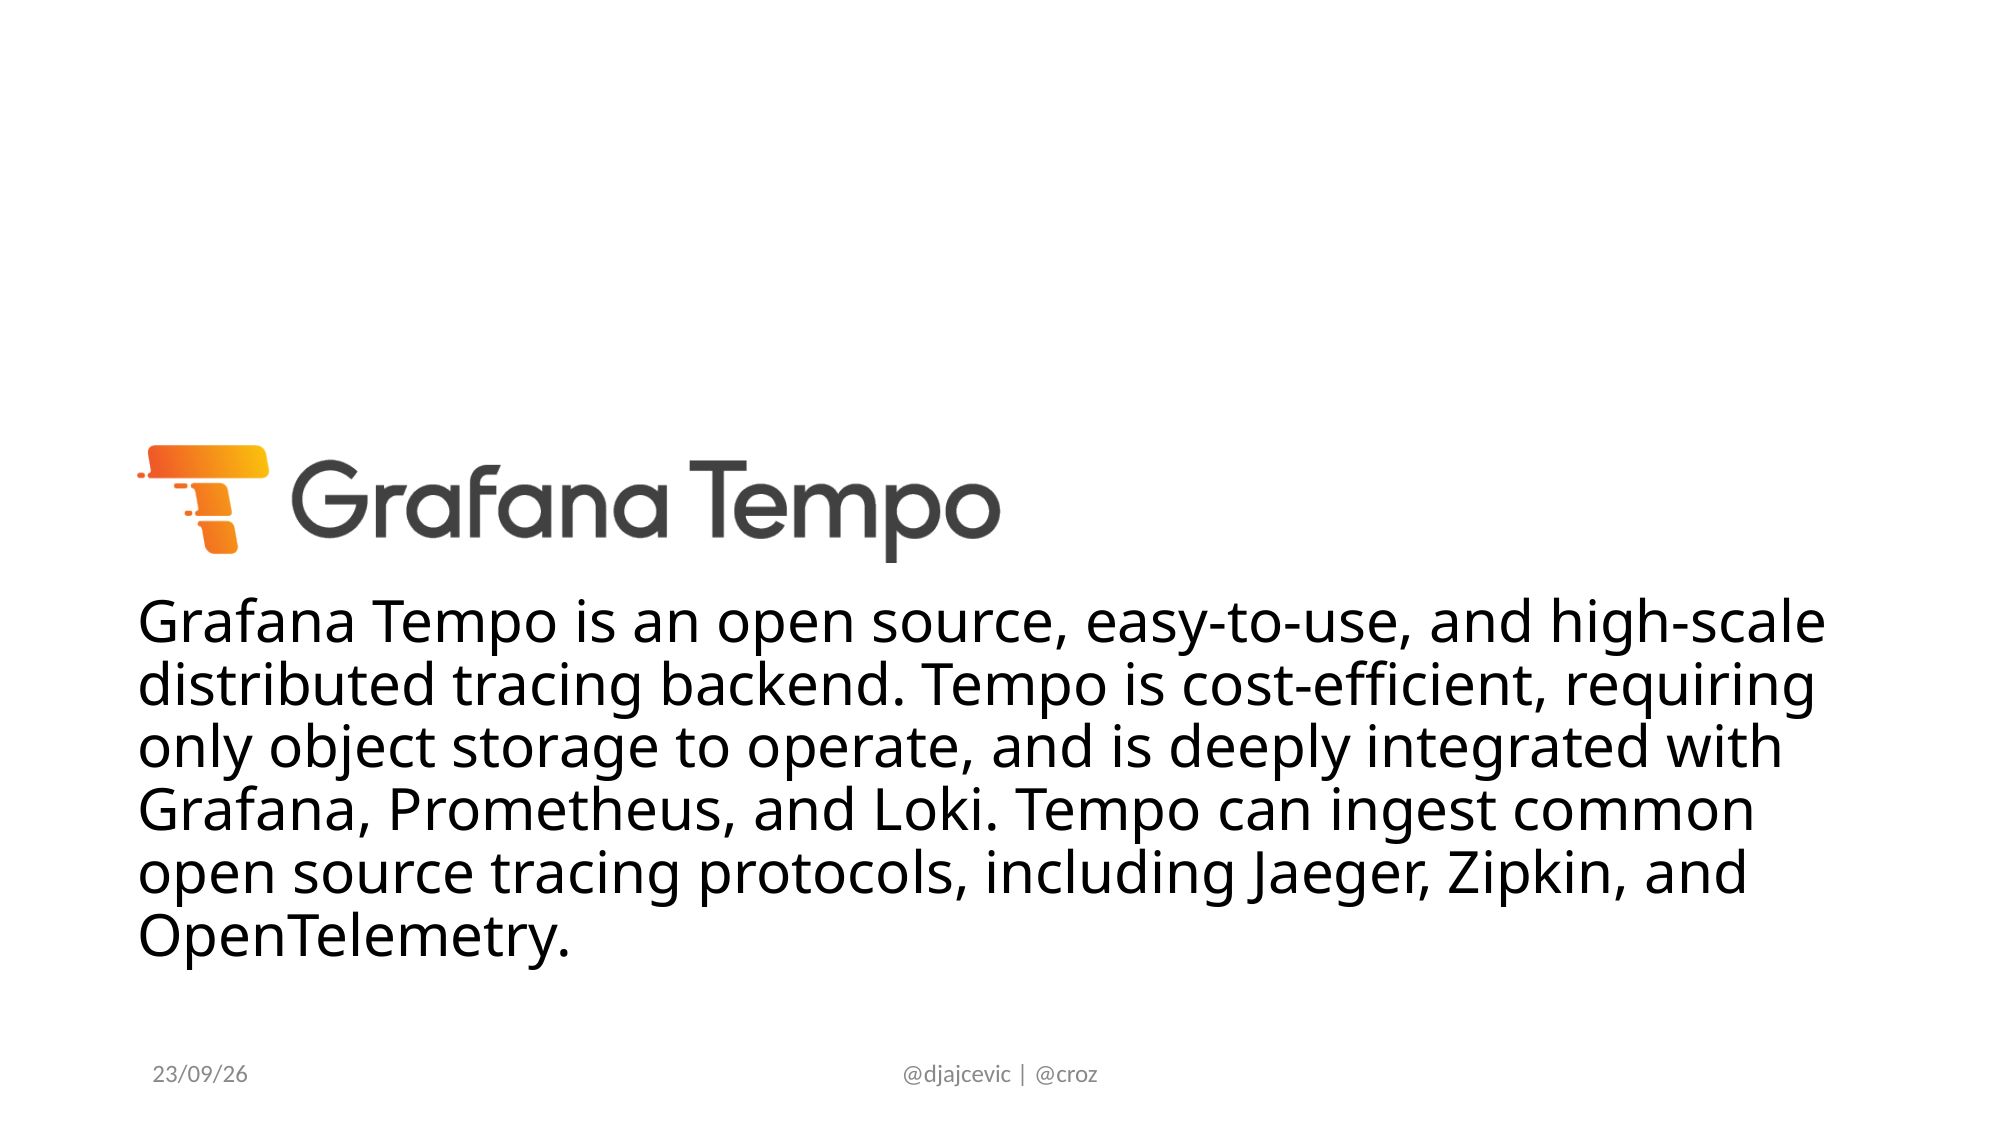

#
Grafana Tempo is an open source, easy-to-use, and high-scale distributed tracing backend. Tempo is cost-efficient, requiring only object storage to operate, and is deeply integrated with Grafana, Prometheus, and Loki. Tempo can ingest common open source tracing protocols, including Jaeger, Zipkin, and OpenTelemetry.
@djajcevic | @croz